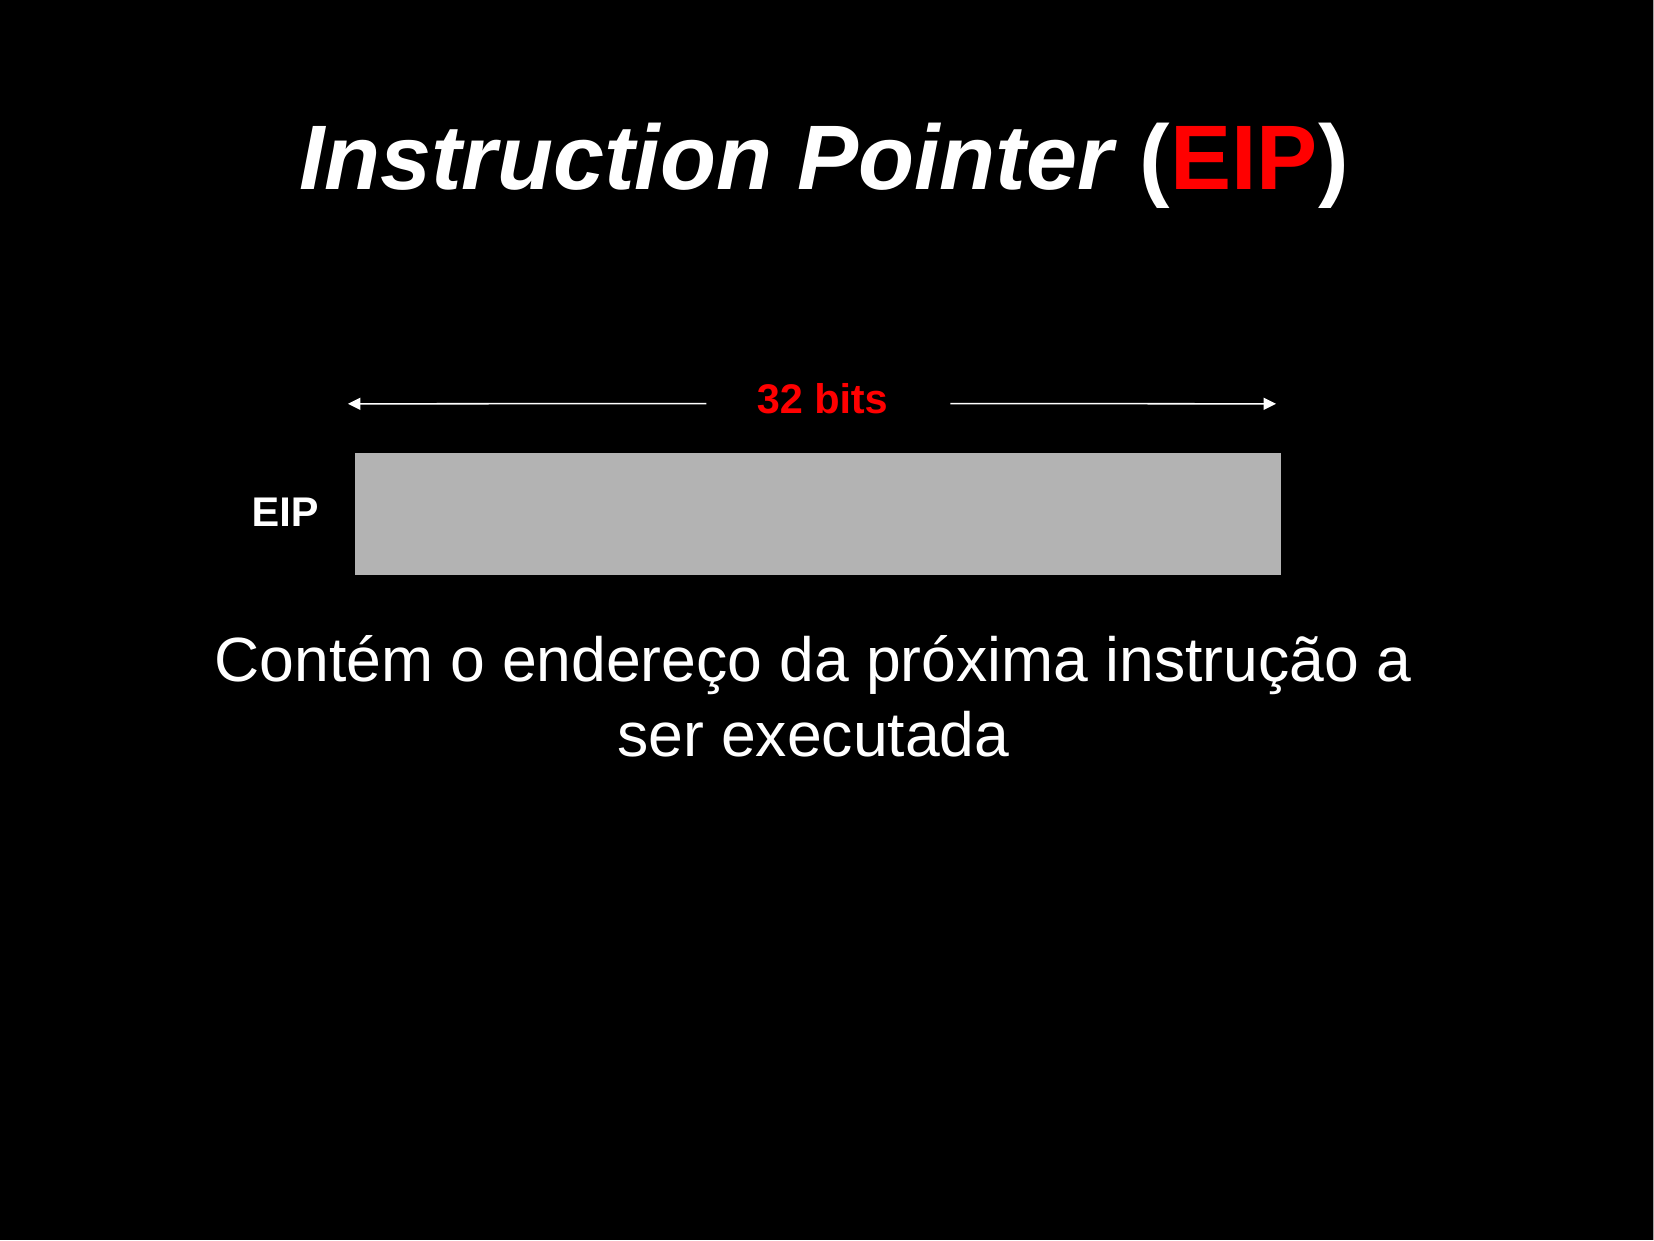

Instruction Pointer (EIP)
32 bits
| |
| --- |
EIP
Contém o endereço da próxima instrução a ser executada